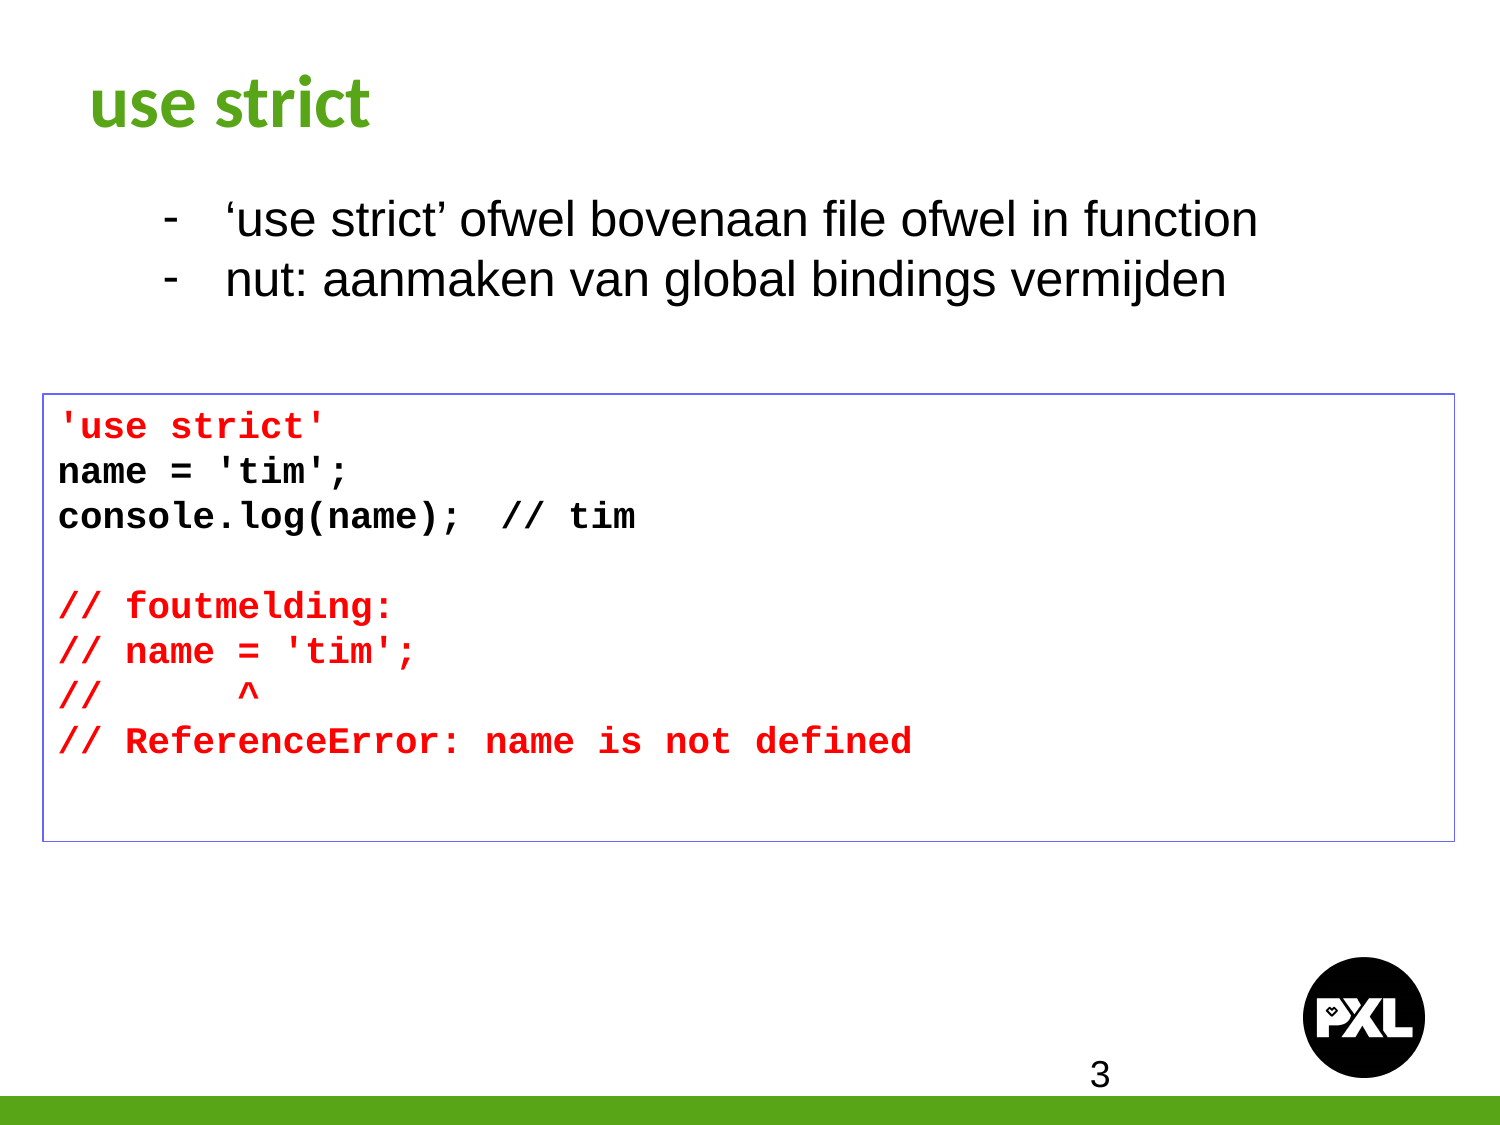

‘use strict’ ofwel bovenaan file ofwel in function
nut: aanmaken van global bindings vermijden
use strict
'use strict'
name = 'tim';
console.log(name);	// tim
// foutmelding:
// name = 'tim';
// ^
// ReferenceError: name is not defined